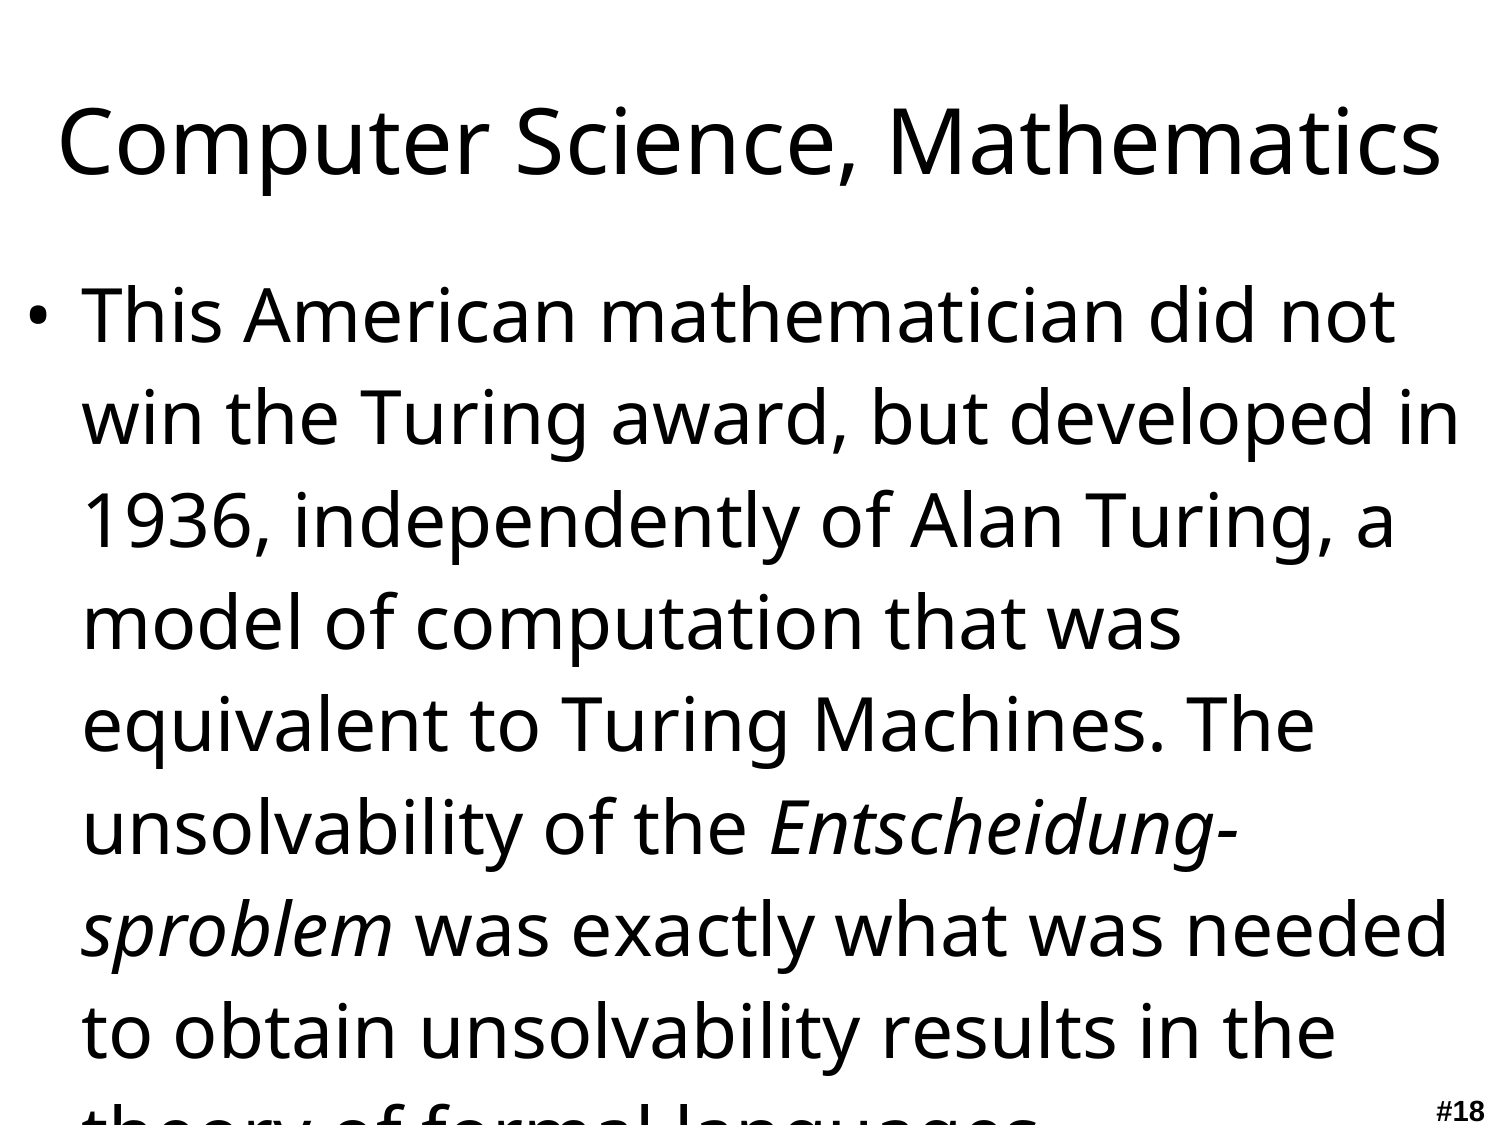

# Computer Science, Mathematics
This American mathematician did not win the Turing award, but developed in 1936, independently of Alan Turing, a model of computation that was equivalent to Turing Machines. The unsolvability of the Entscheidung-sproblem was exactly what was needed to obtain unsolvability results in the theory of formal languages.
18